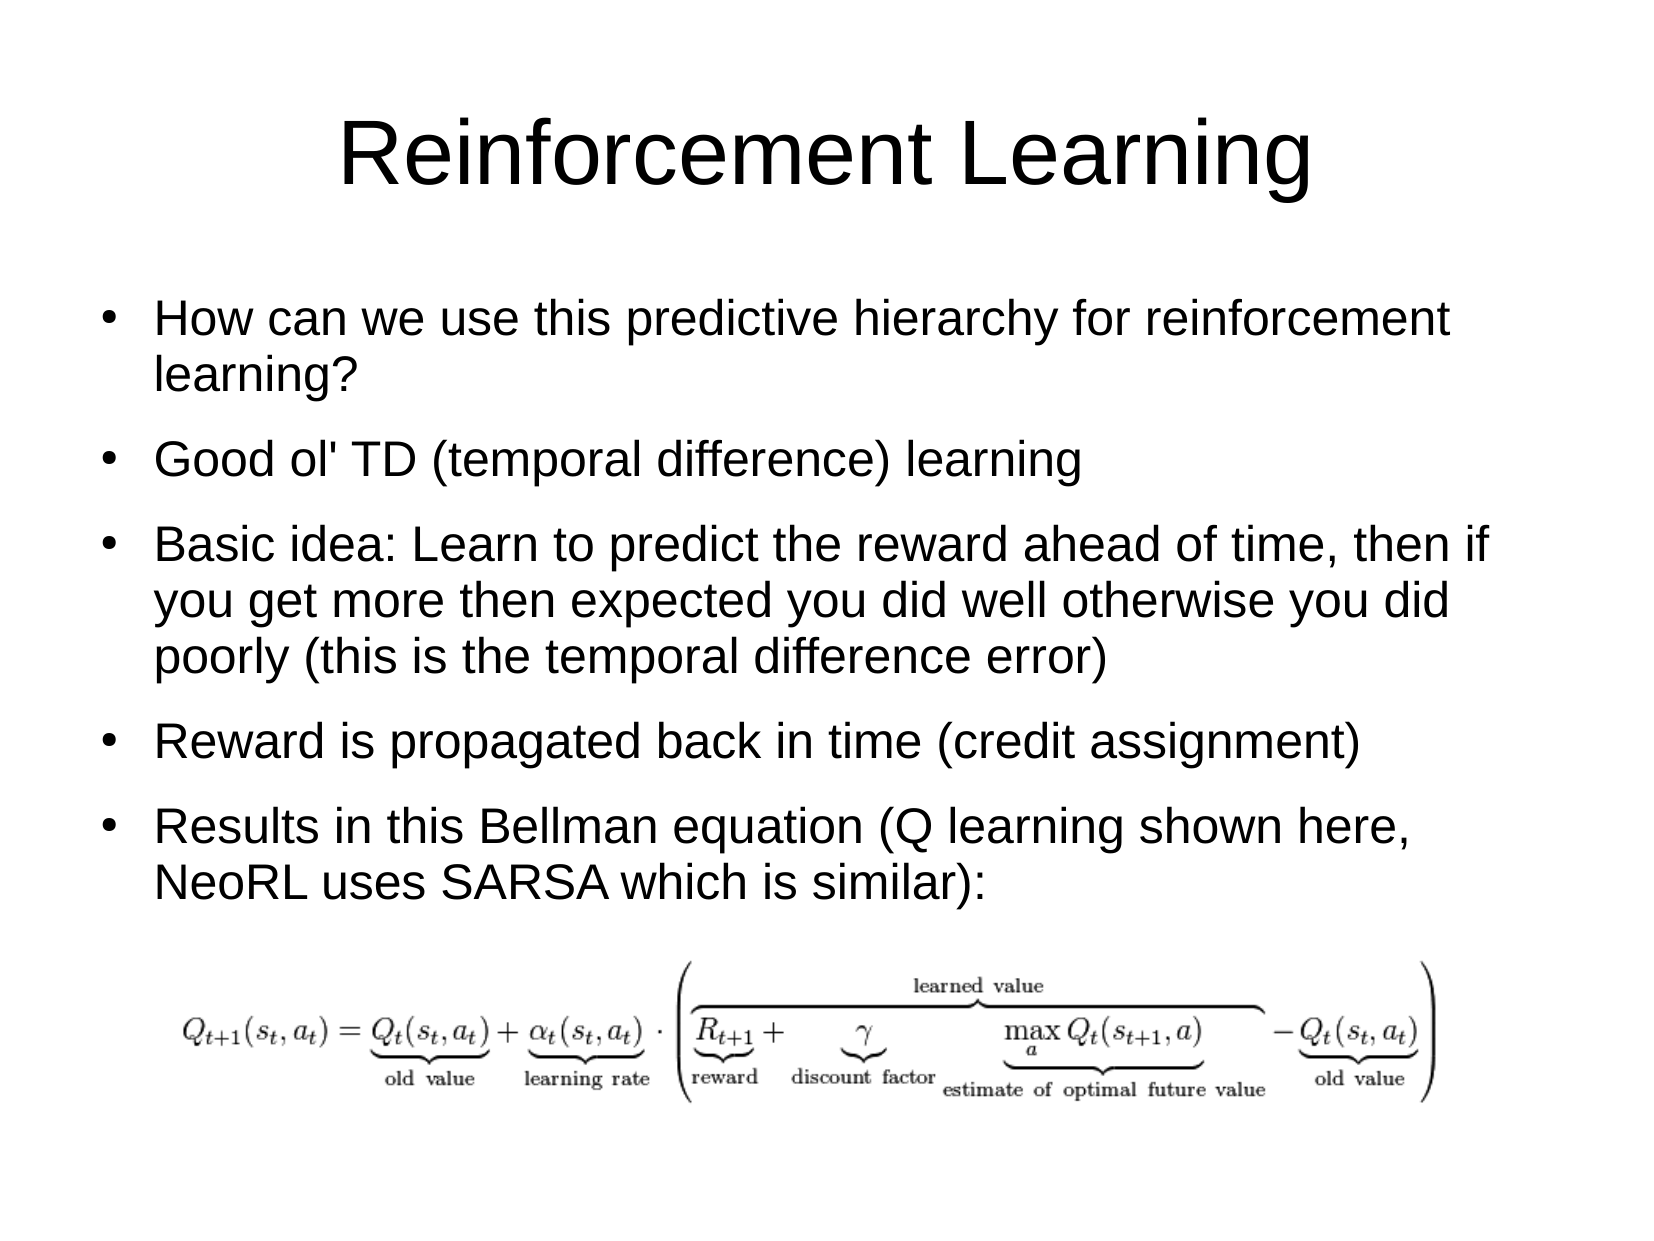

# Reinforcement Learning
How can we use this predictive hierarchy for reinforcement learning?
Good ol' TD (temporal difference) learning
Basic idea: Learn to predict the reward ahead of time, then if you get more then expected you did well otherwise you did poorly (this is the temporal difference error)
Reward is propagated back in time (credit assignment)
Results in this Bellman equation (Q learning shown here, NeoRL uses SARSA which is similar):